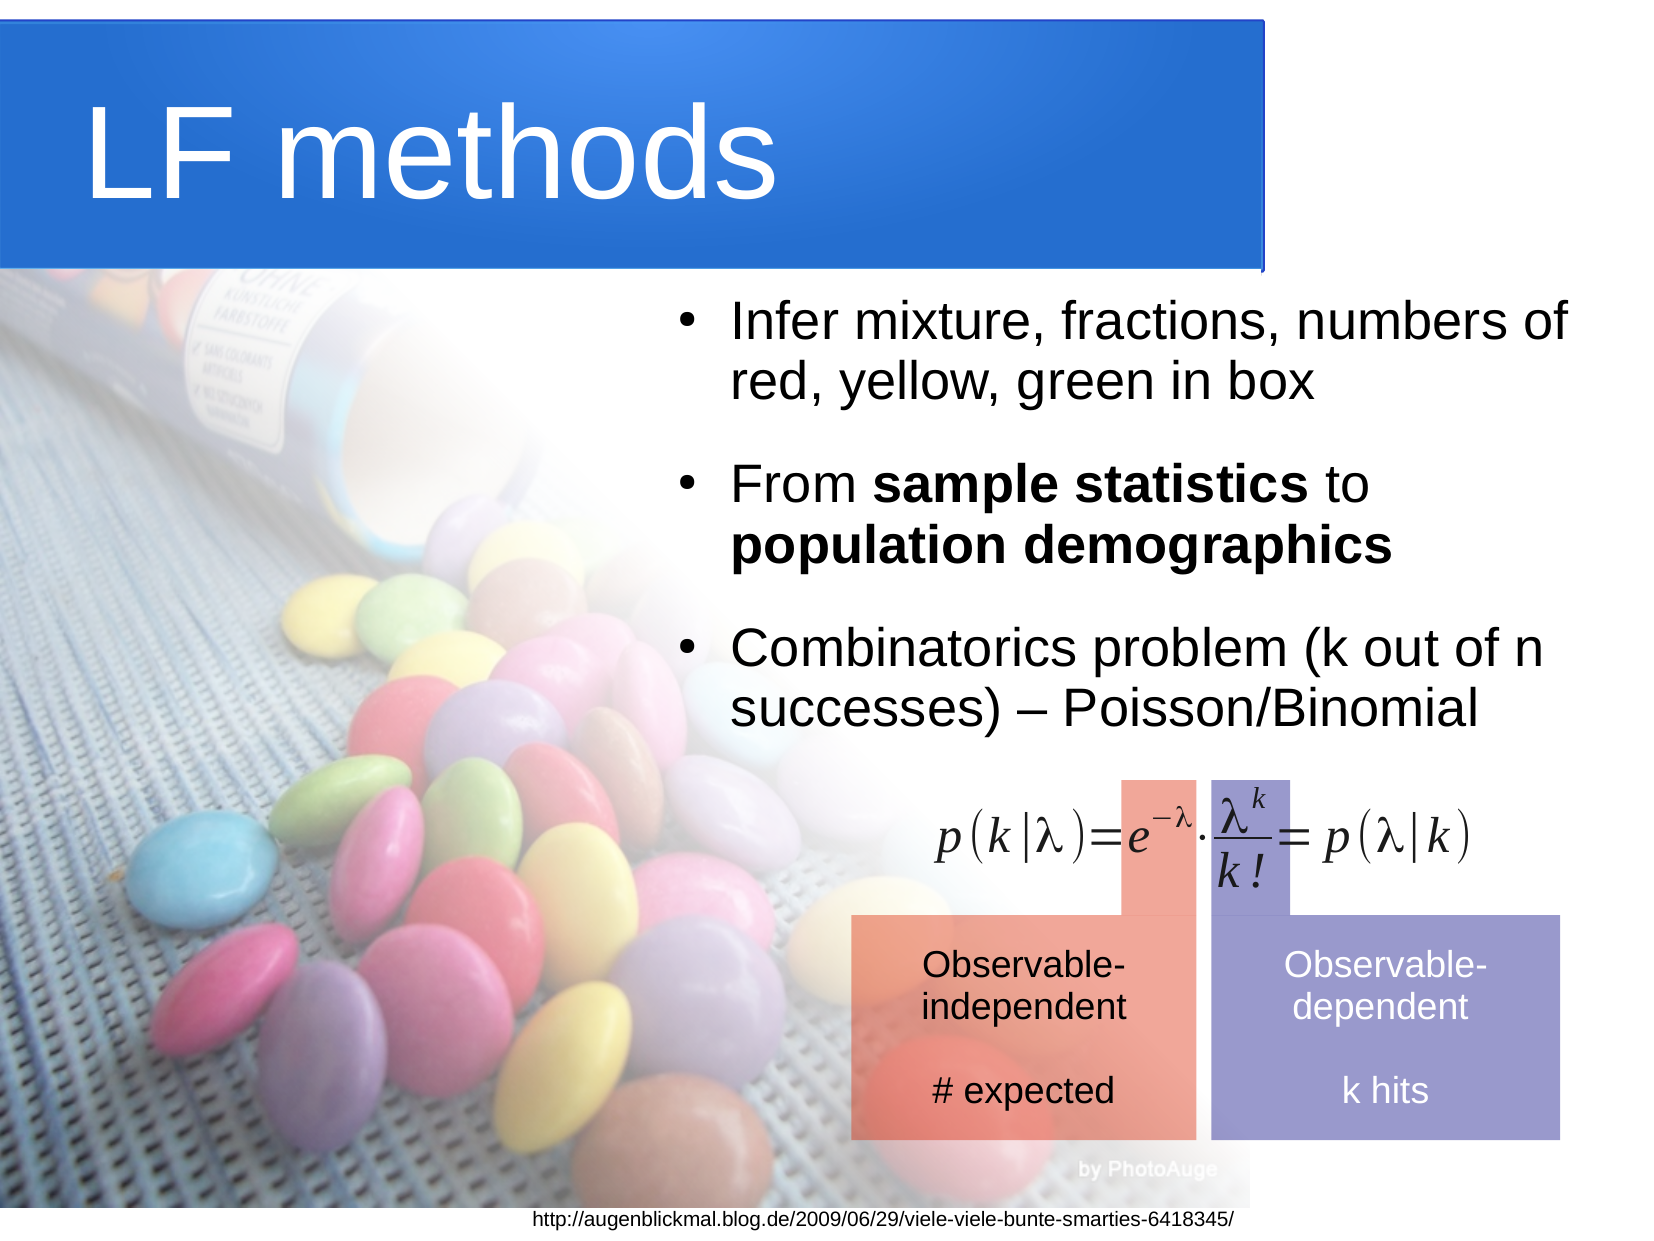

# LF methods
Infer mixture, fractions, numbers of red, yellow, green in box
From sample statistics to population demographics
Combinatorics problem (k out of n successes) – Poisson/Binomial
Observable-
independent
# expected
Observable-
dependent
k hits
http://augenblickmal.blog.de/2009/06/29/viele-viele-bunte-smarties-6418345/